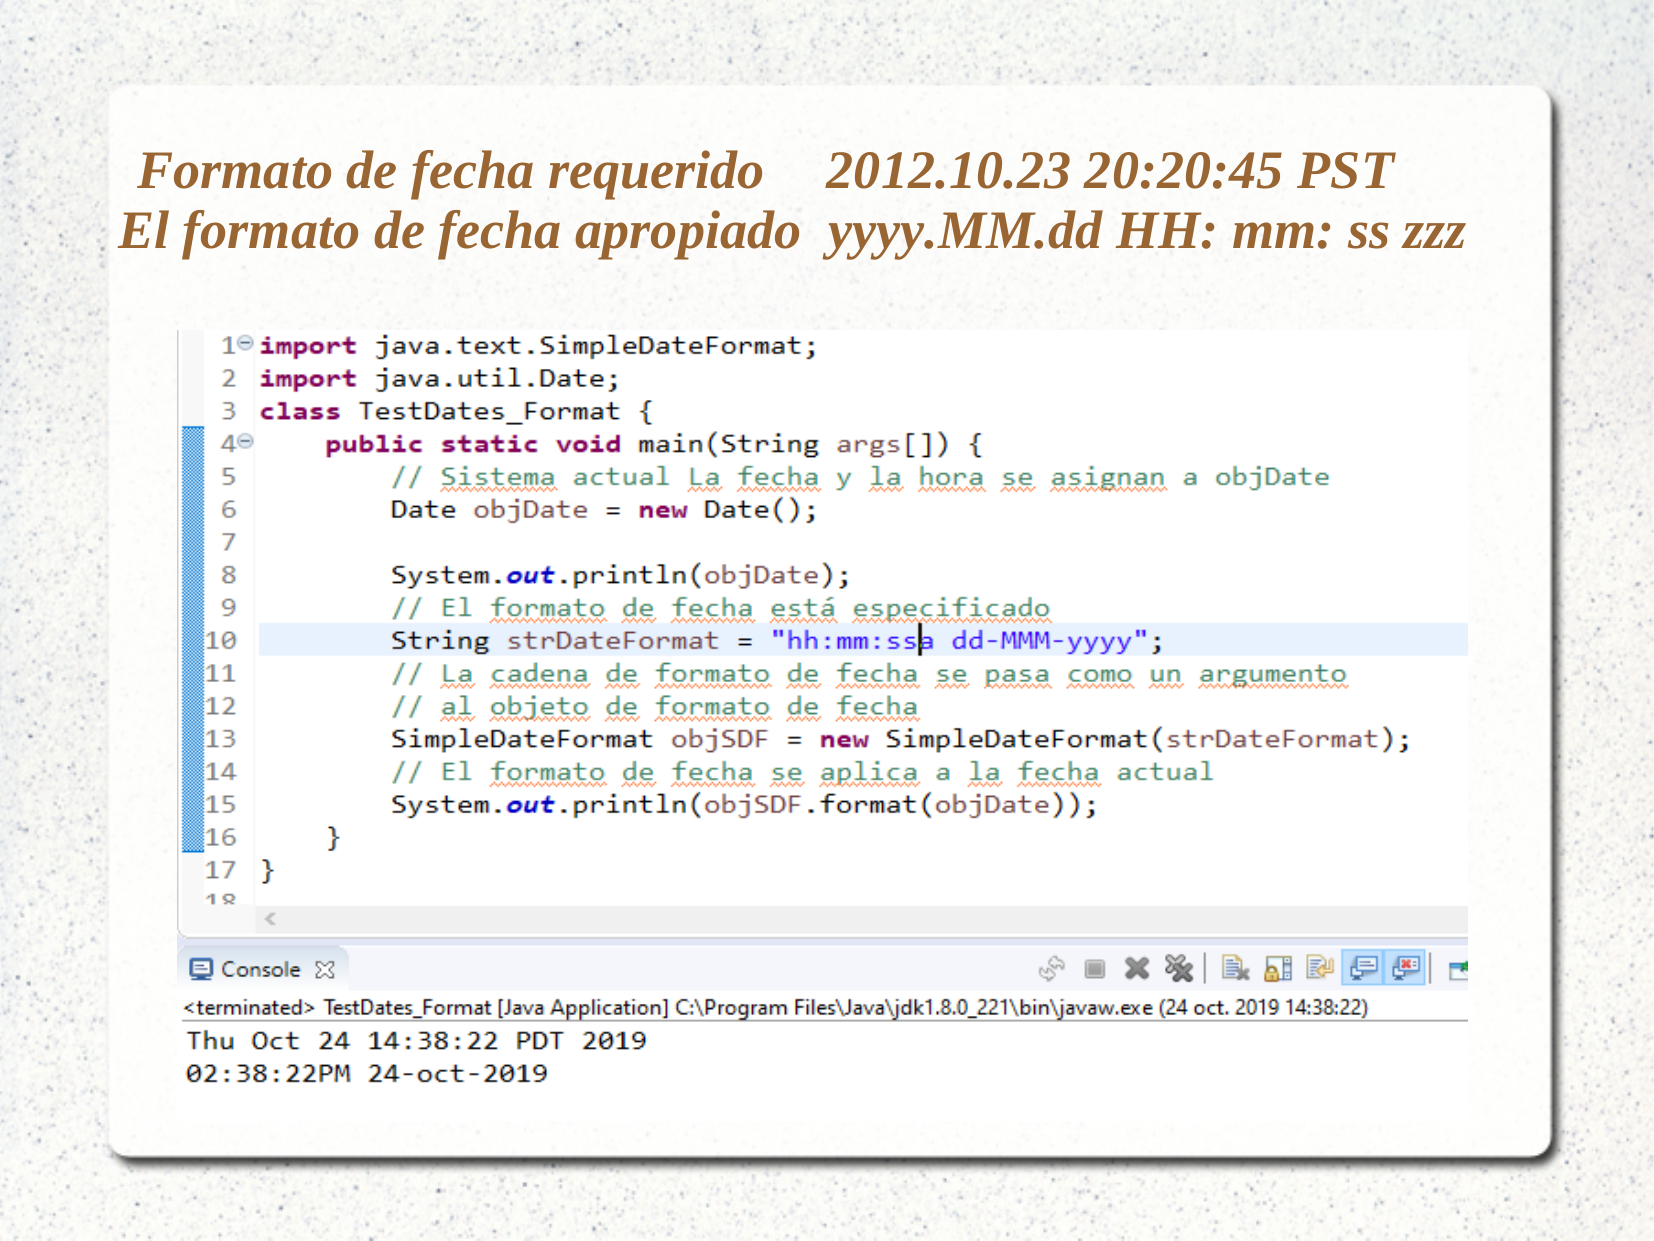

# Formato de fecha requerido 	2012.10.23 20:20:45 PST El formato de fecha apropiado yyyy.MM.dd HH: mm: ss zzz